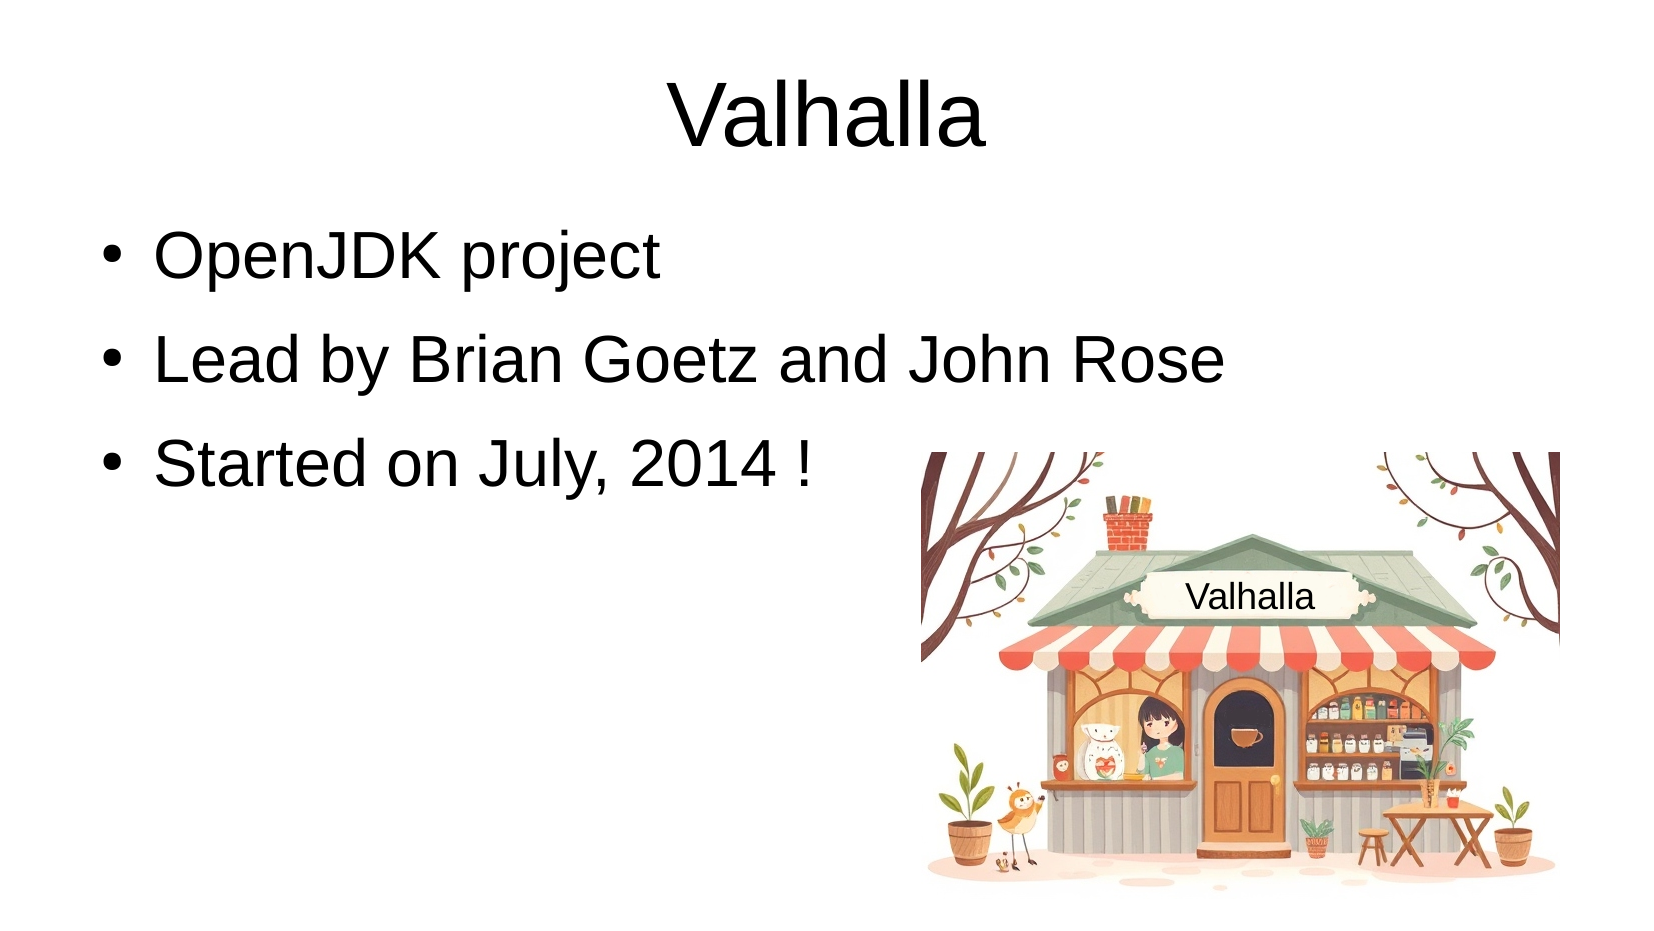

# Valhalla
OpenJDK project
Lead by Brian Goetz and John Rose
Started on July, 2014 !
Valhalla